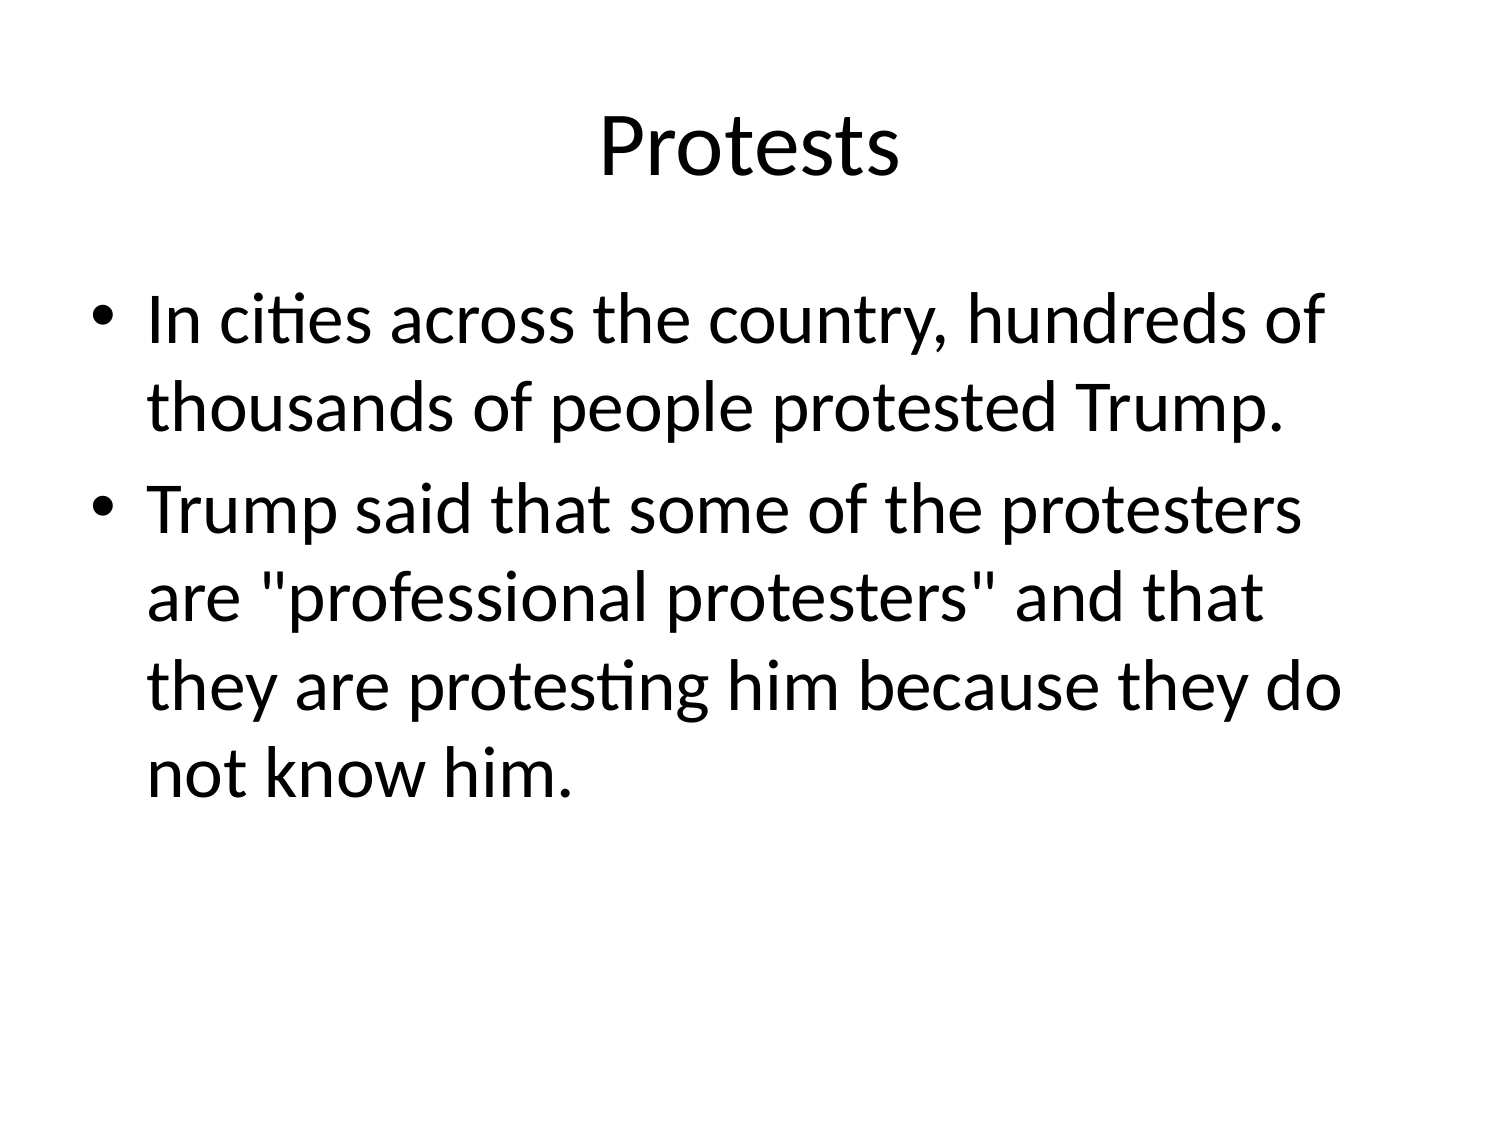

# Protests
In cities across the country, hundreds of thousands of people protested Trump.
Trump said that some of the protesters are "professional protesters" and that they are protesting him because they do not know him.